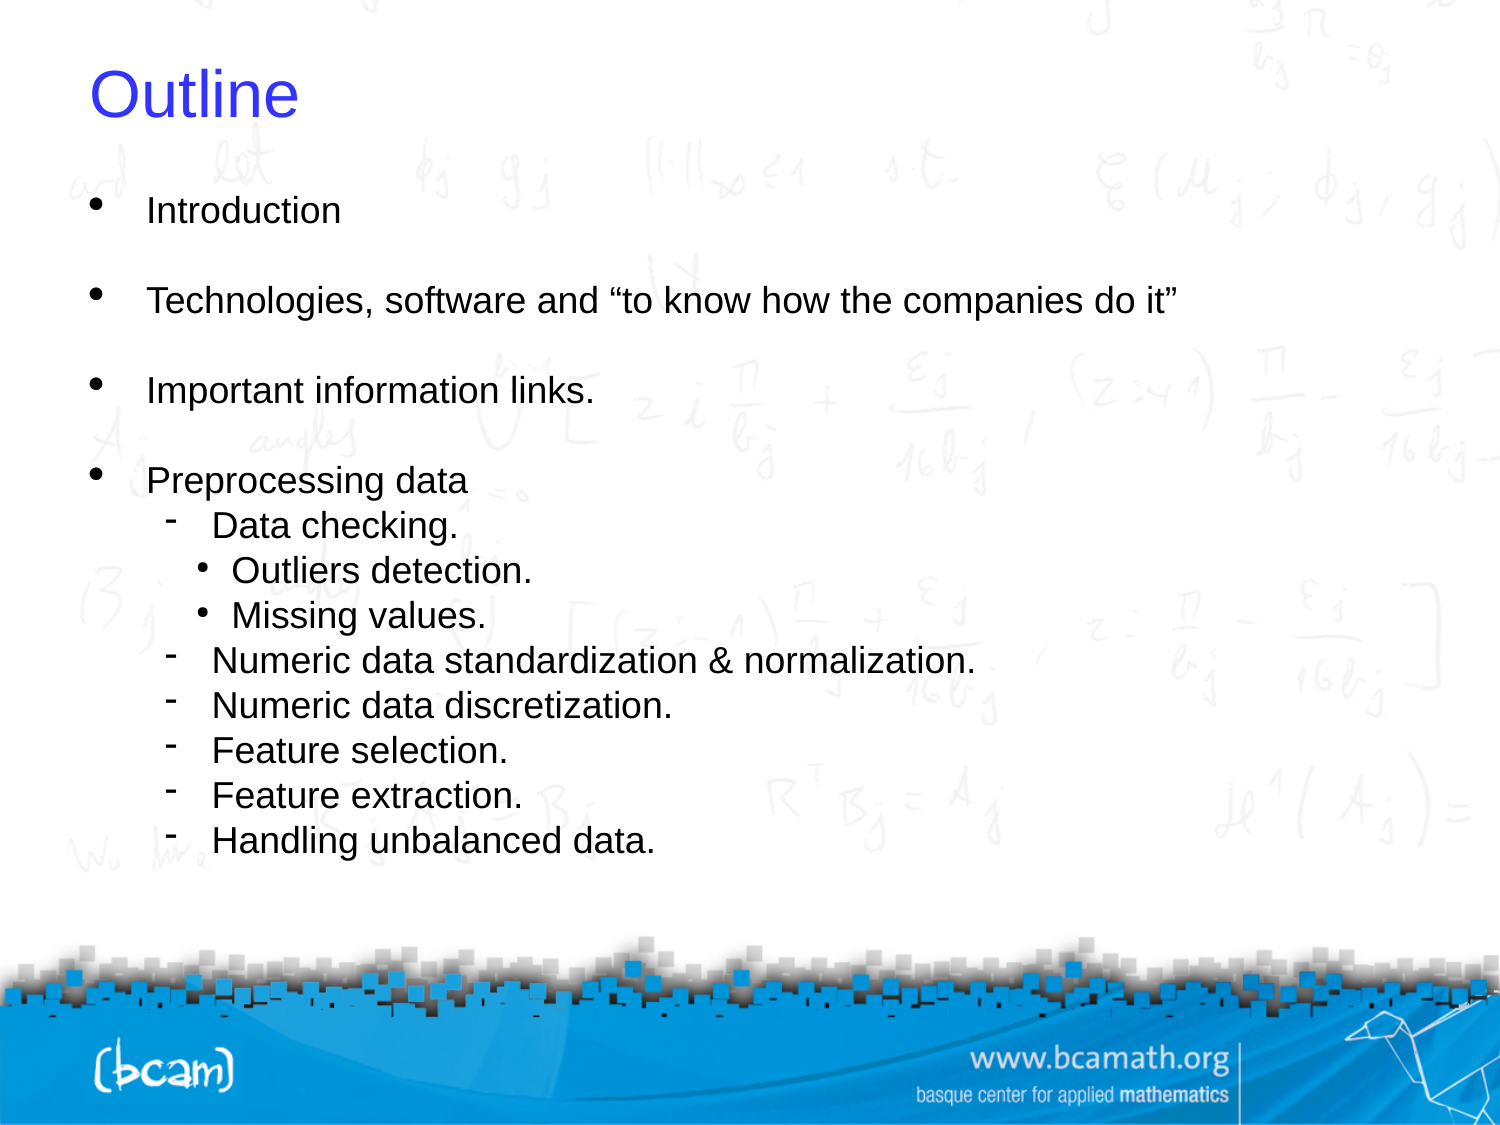

Outline
Introduction
Technologies, software and “to know how the companies do it”
Important information links.
Preprocessing data
Data checking.
Outliers detection.
Missing values.
Numeric data standardization & normalization.
Numeric data discretization.
Feature selection.
Feature extraction.
Handling unbalanced data.